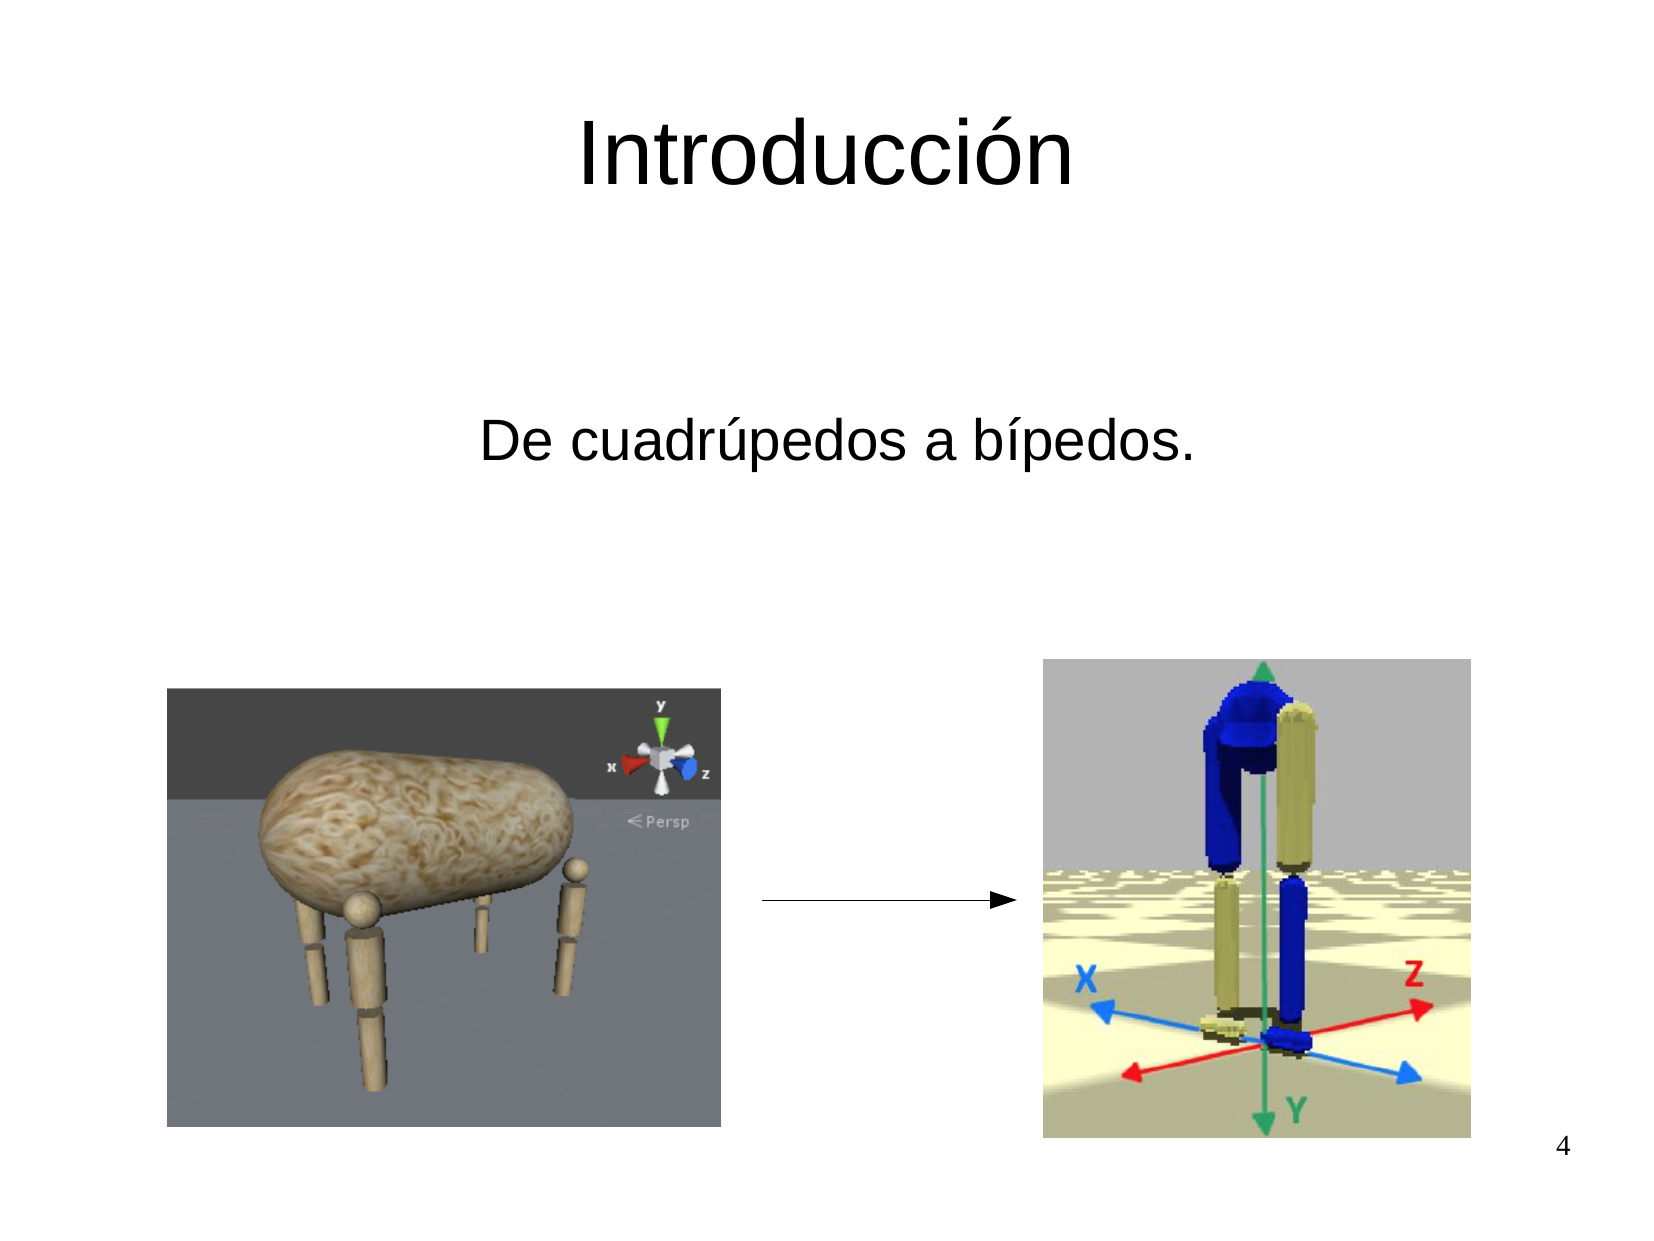

# Introducción
					De cuadrúpedos a bípedos.
4